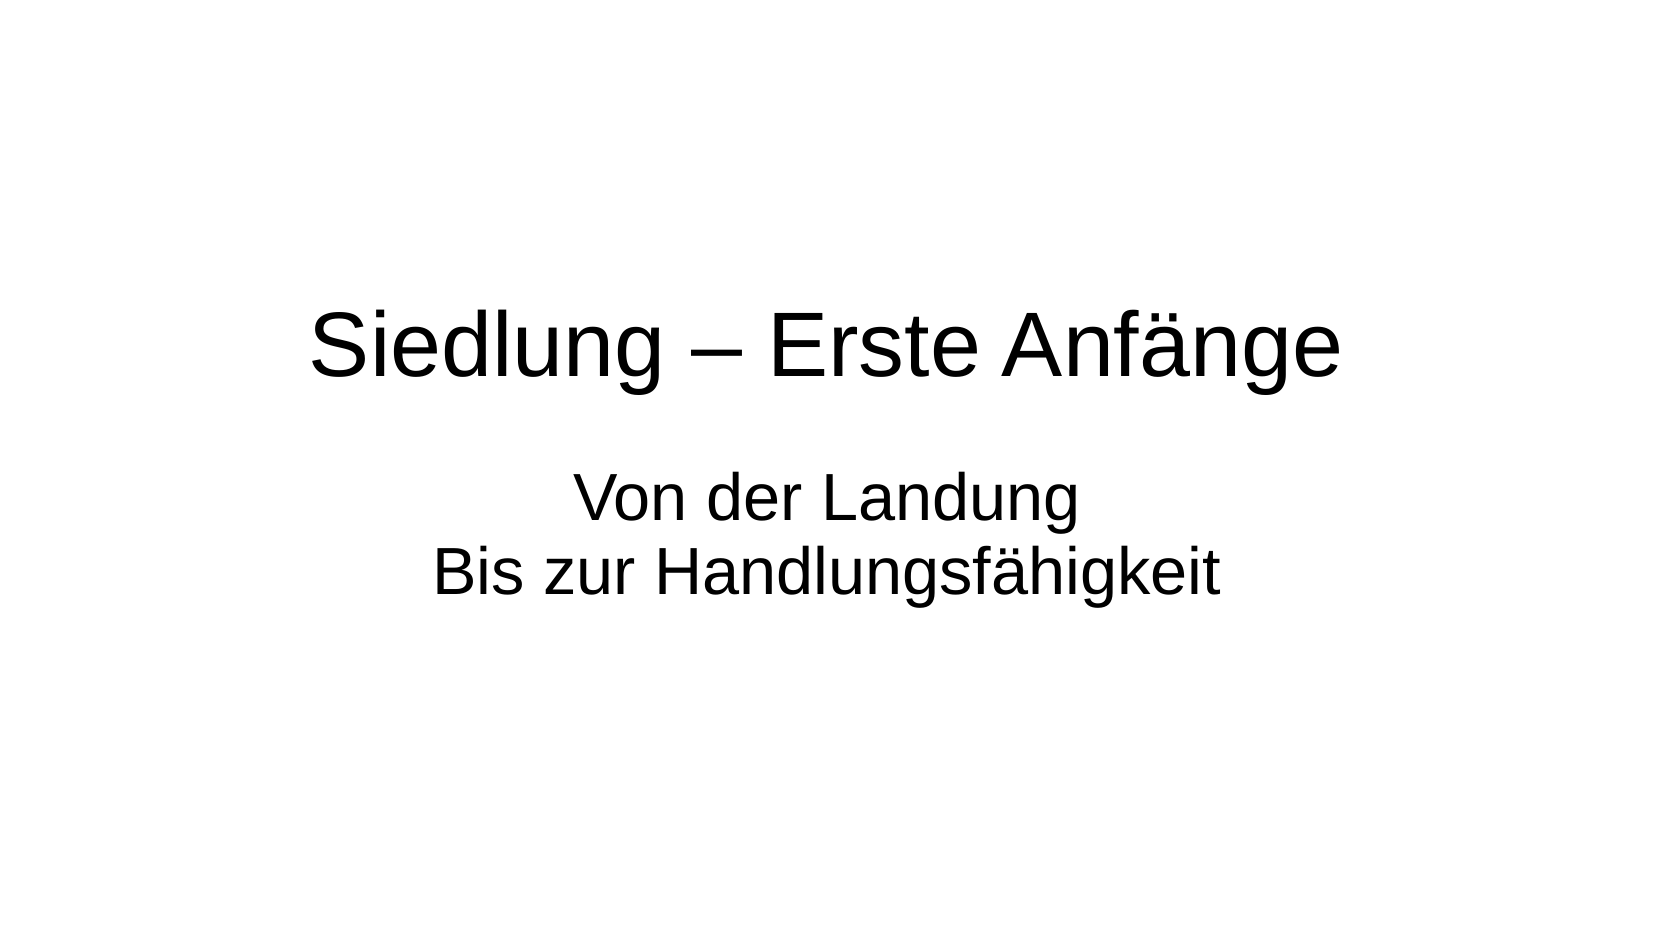

Von der Landung
Bis zur Handlungsfähigkeit
# Siedlung – Erste Anfänge